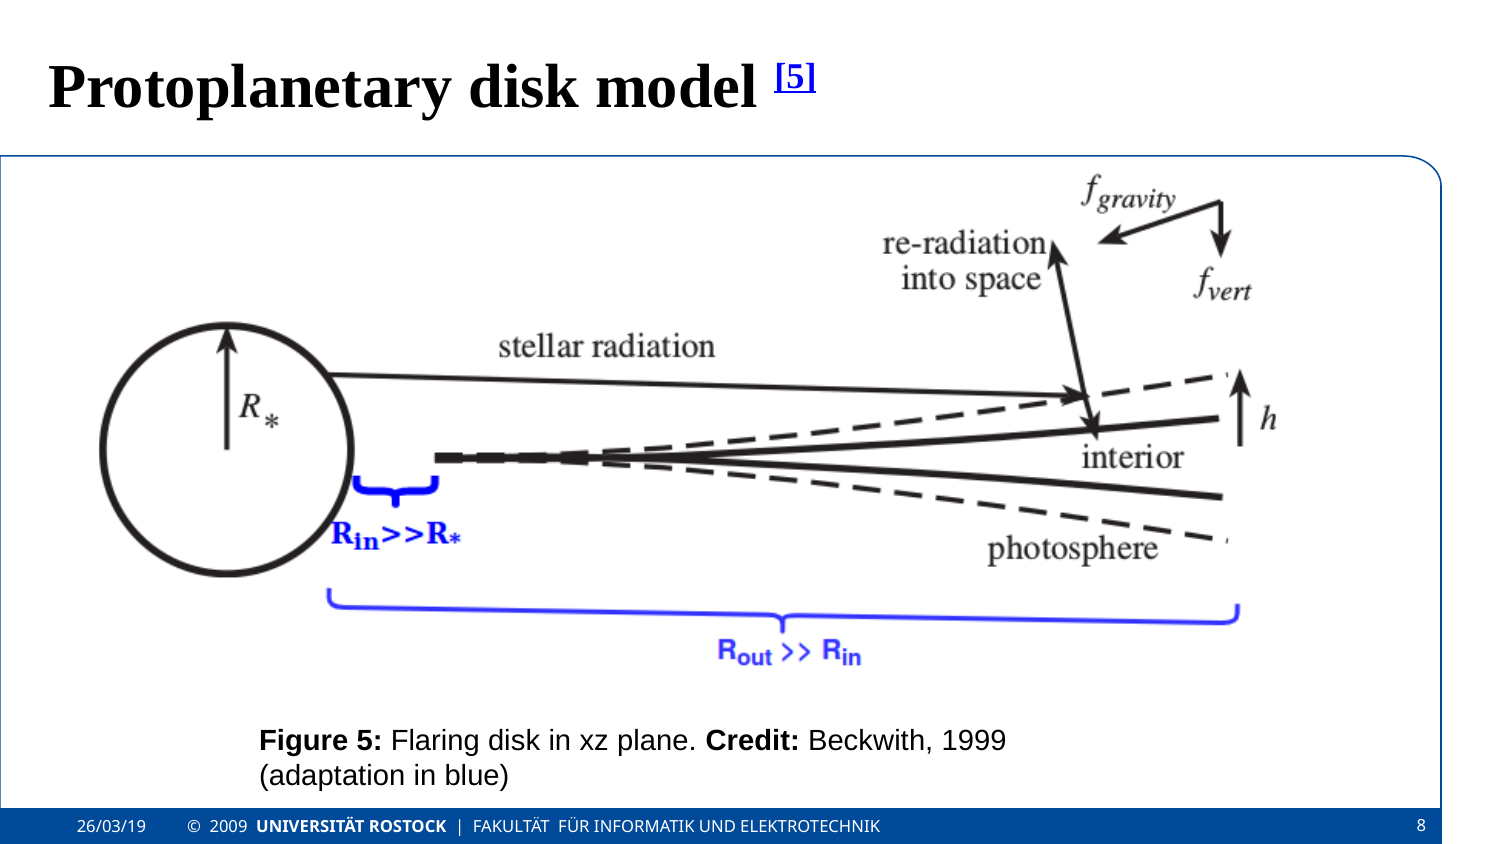

Protoplanetary disk model [5]
Figure 5: Flaring disk in xz plane. Credit: Beckwith, 1999 (adaptation in blue)
© 2009 UNIVERSITÄT ROSTOCK | FAKULTÄT FÜR INFORMATIK UND ELEKTROTECHNIK
26/03/19